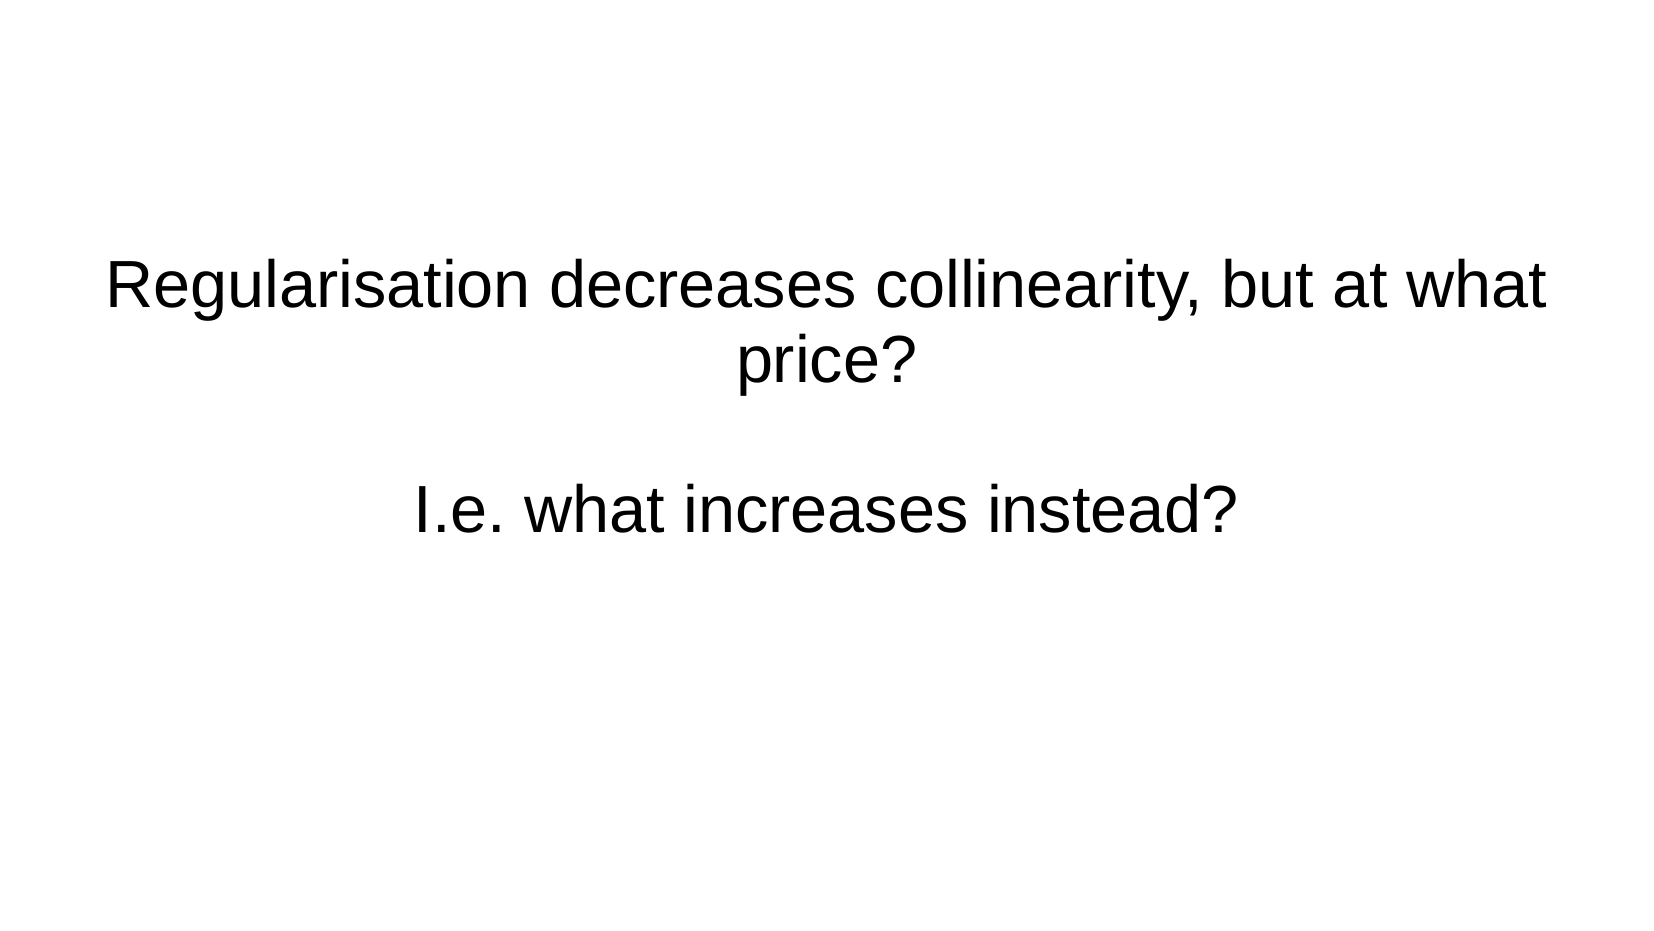

# Regularisation decreases collinearity, but at what price?
I.e. what increases instead?